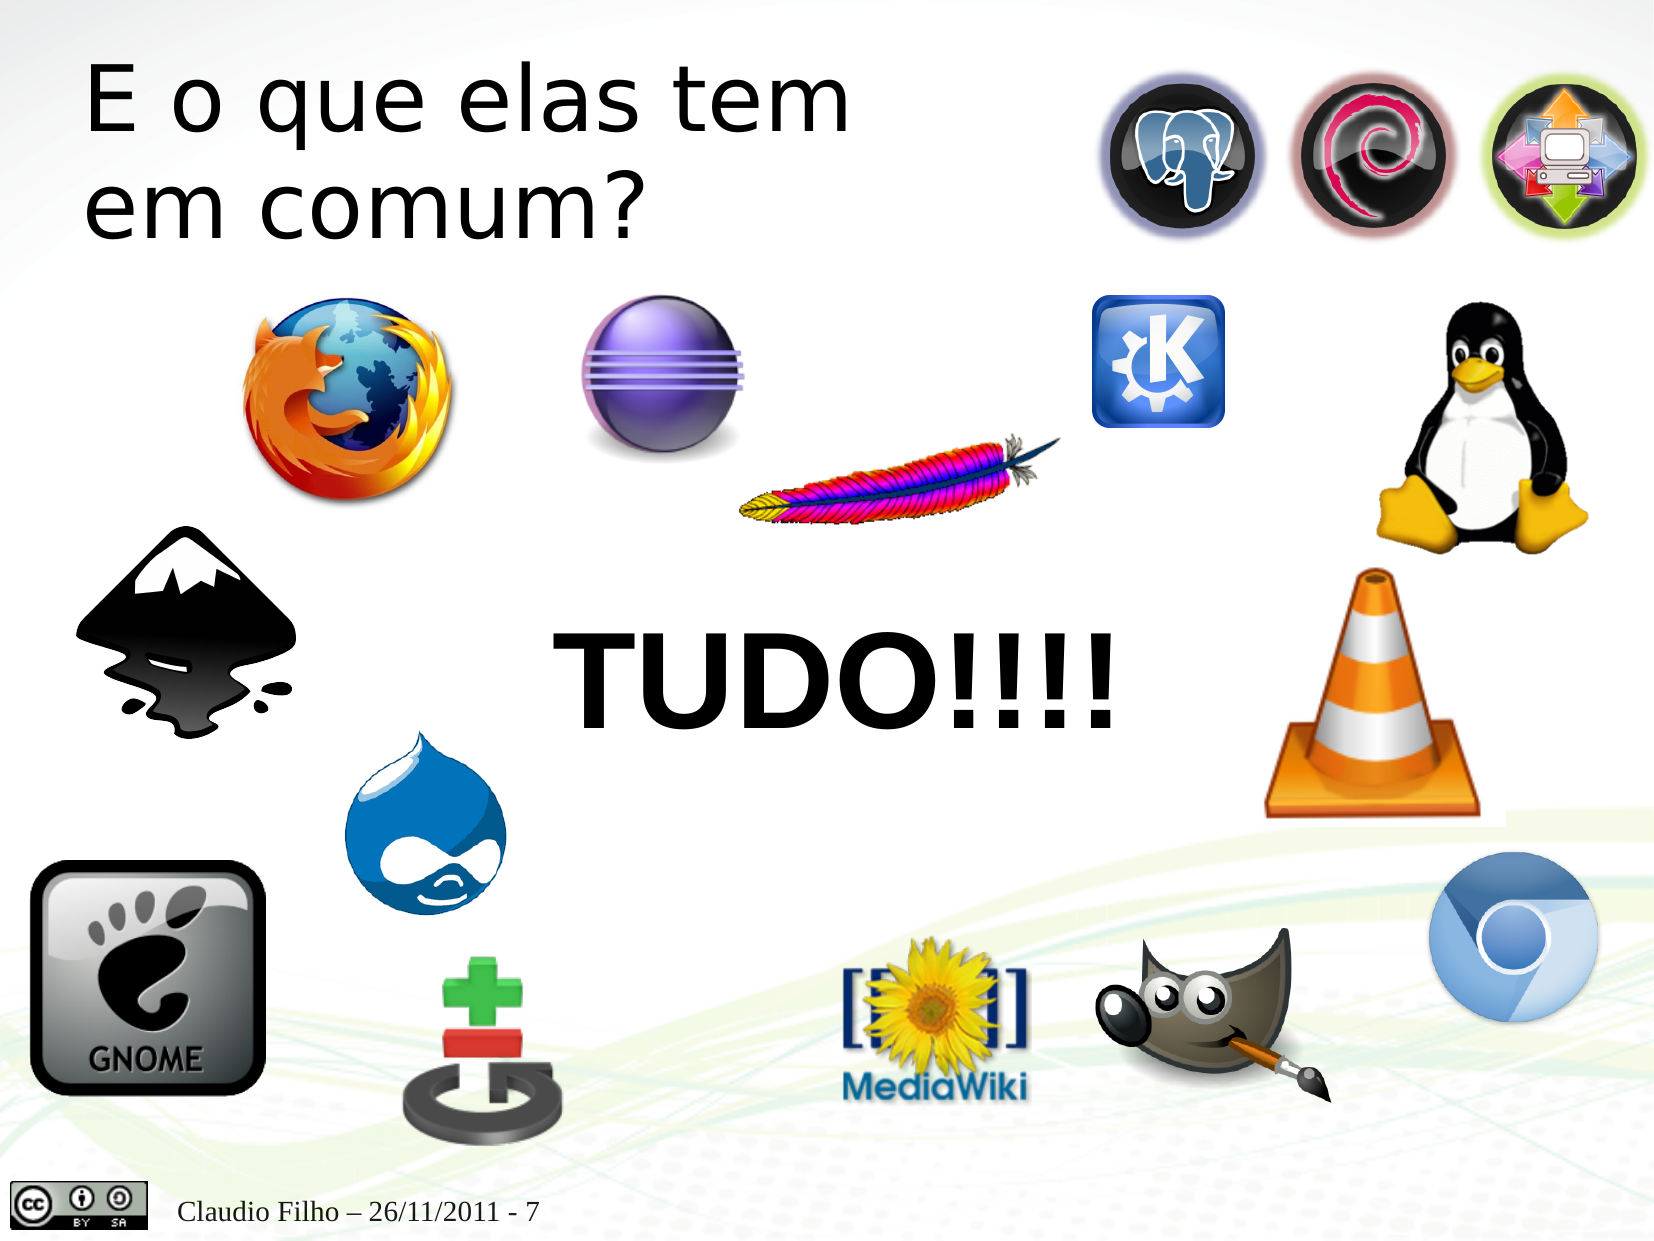

# E o que elas tem em comum?
TUDO!!!!